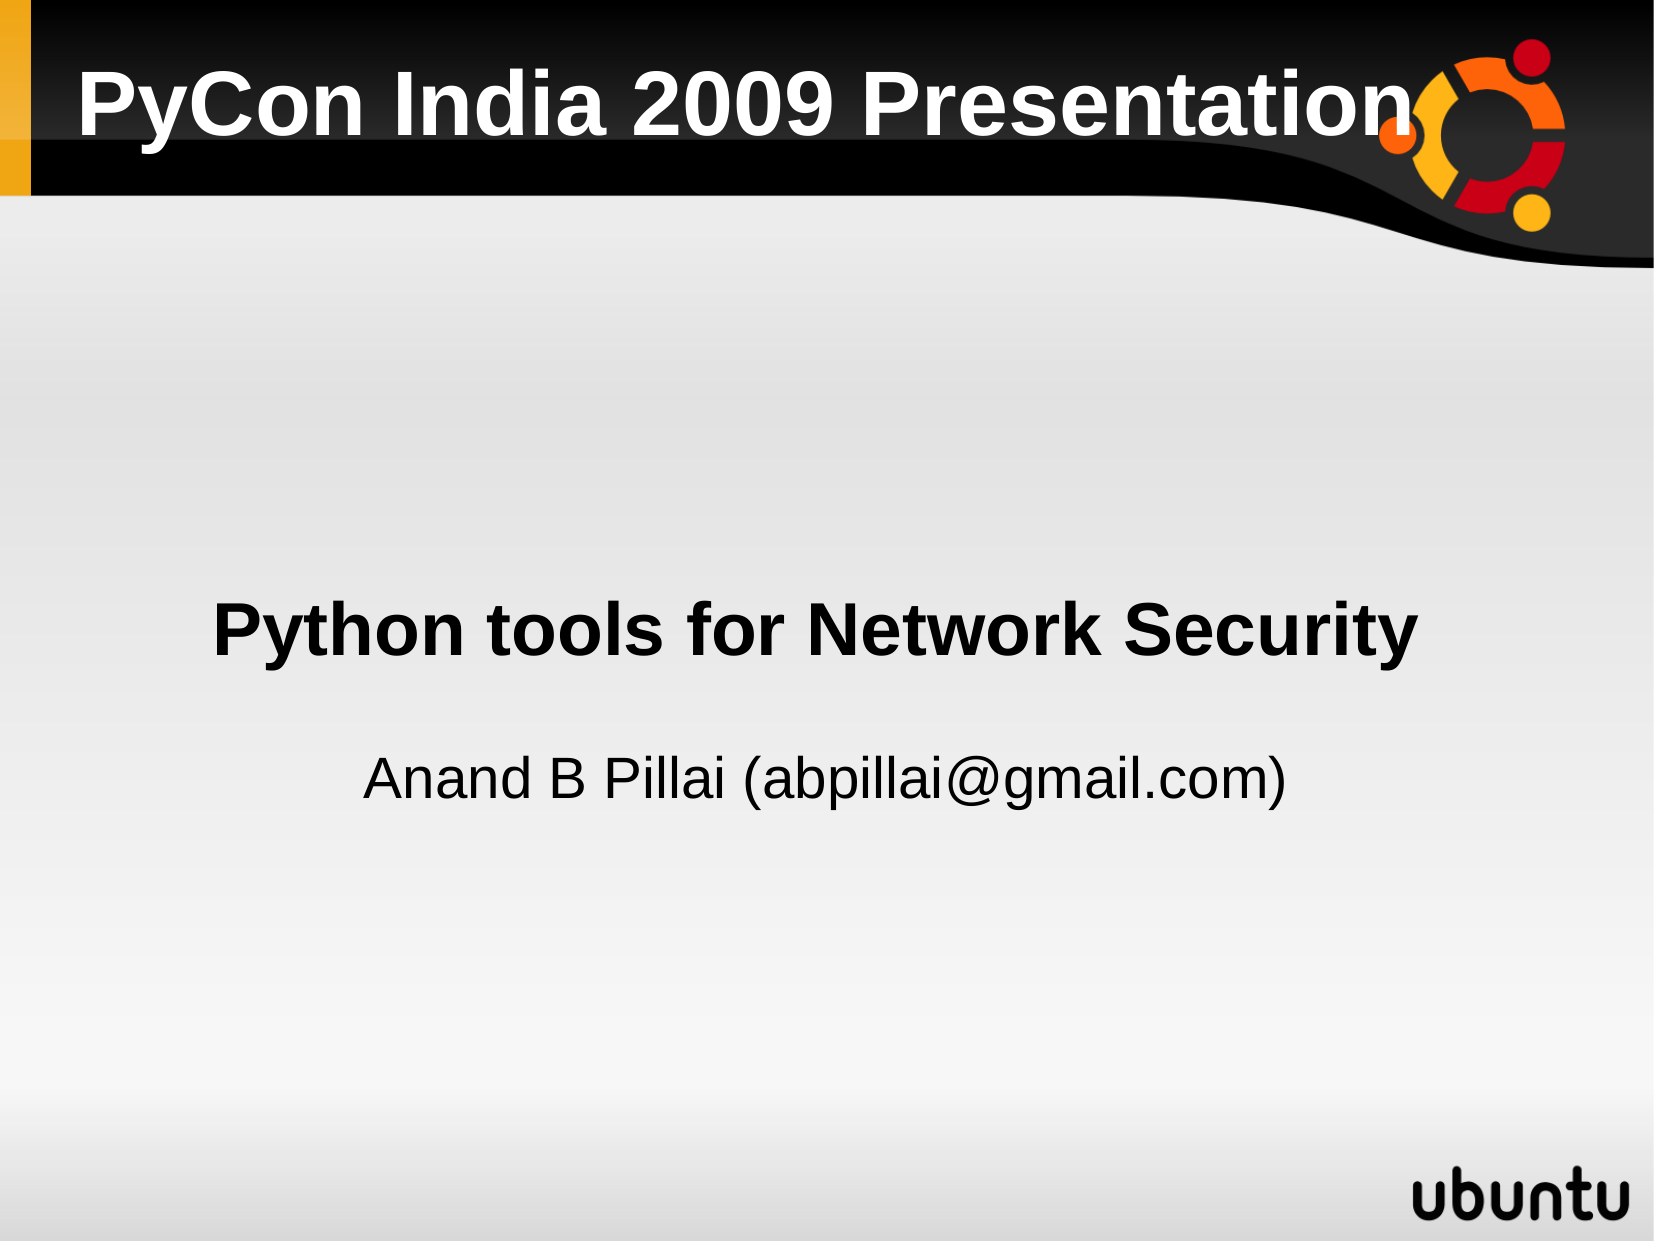

# PyCon India 2009 Presentation
Python tools for Network Security
Anand B Pillai (abpillai@gmail.com)